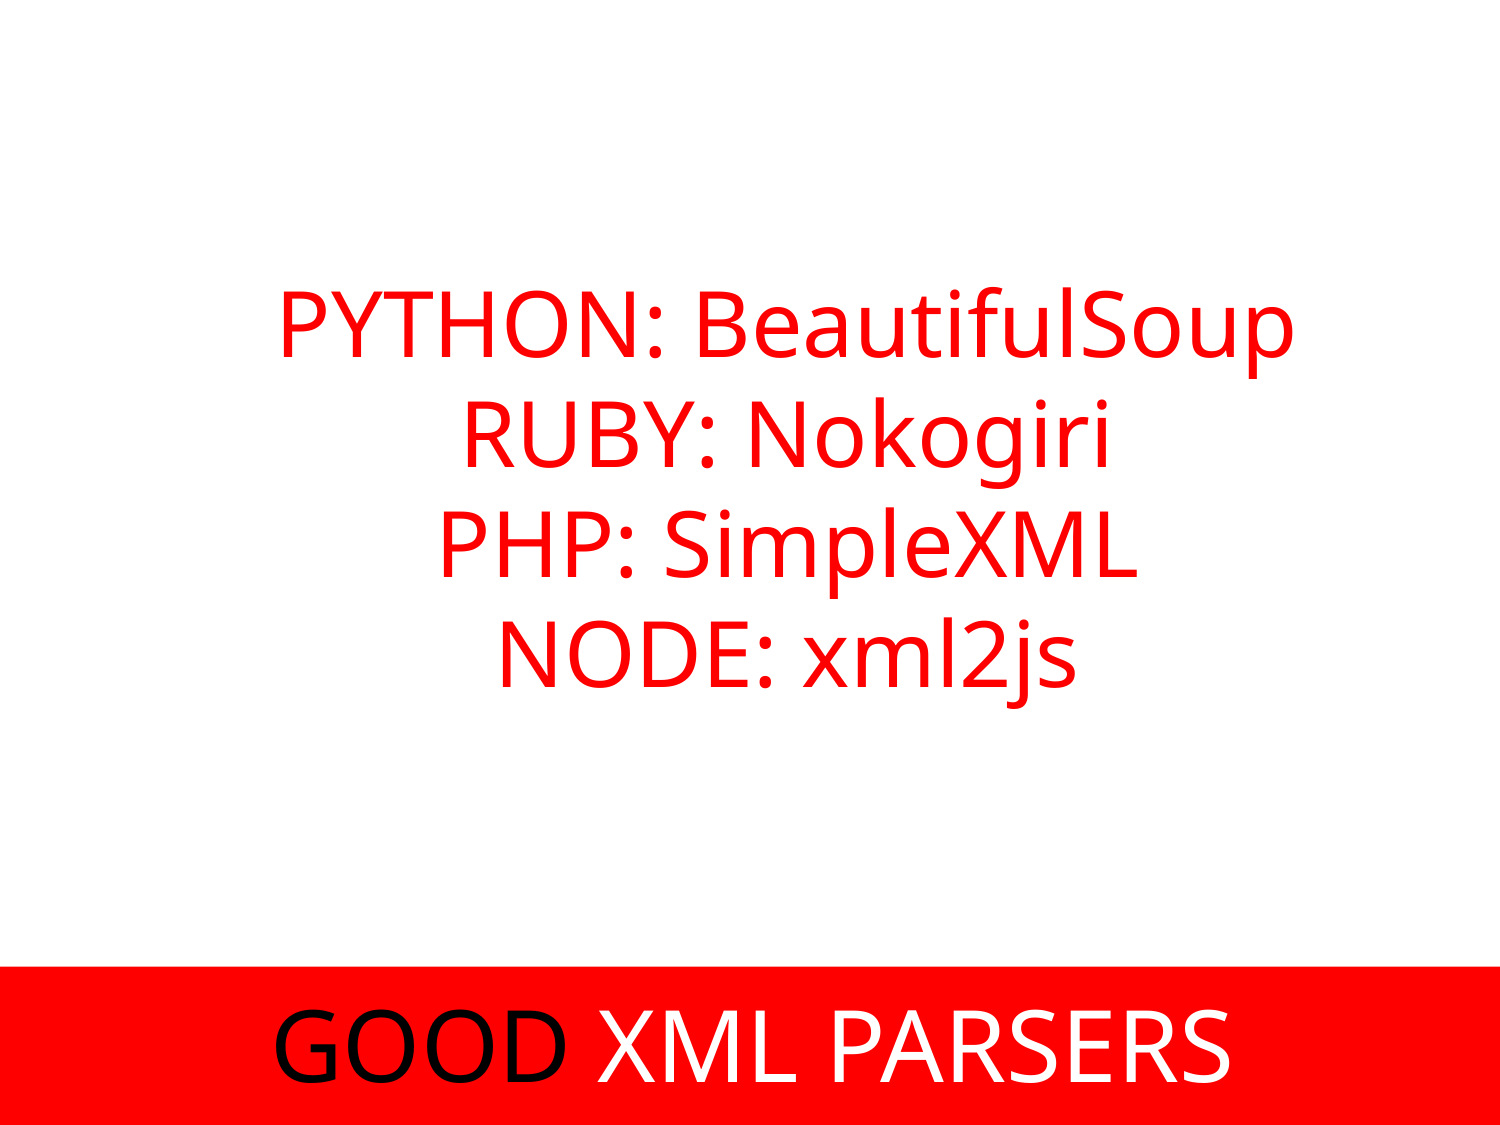

PYTHON: BeautifulSoup
RUBY: Nokogiri
PHP: SimpleXML
NODE: xml2js
# GOOD XML PARSERS